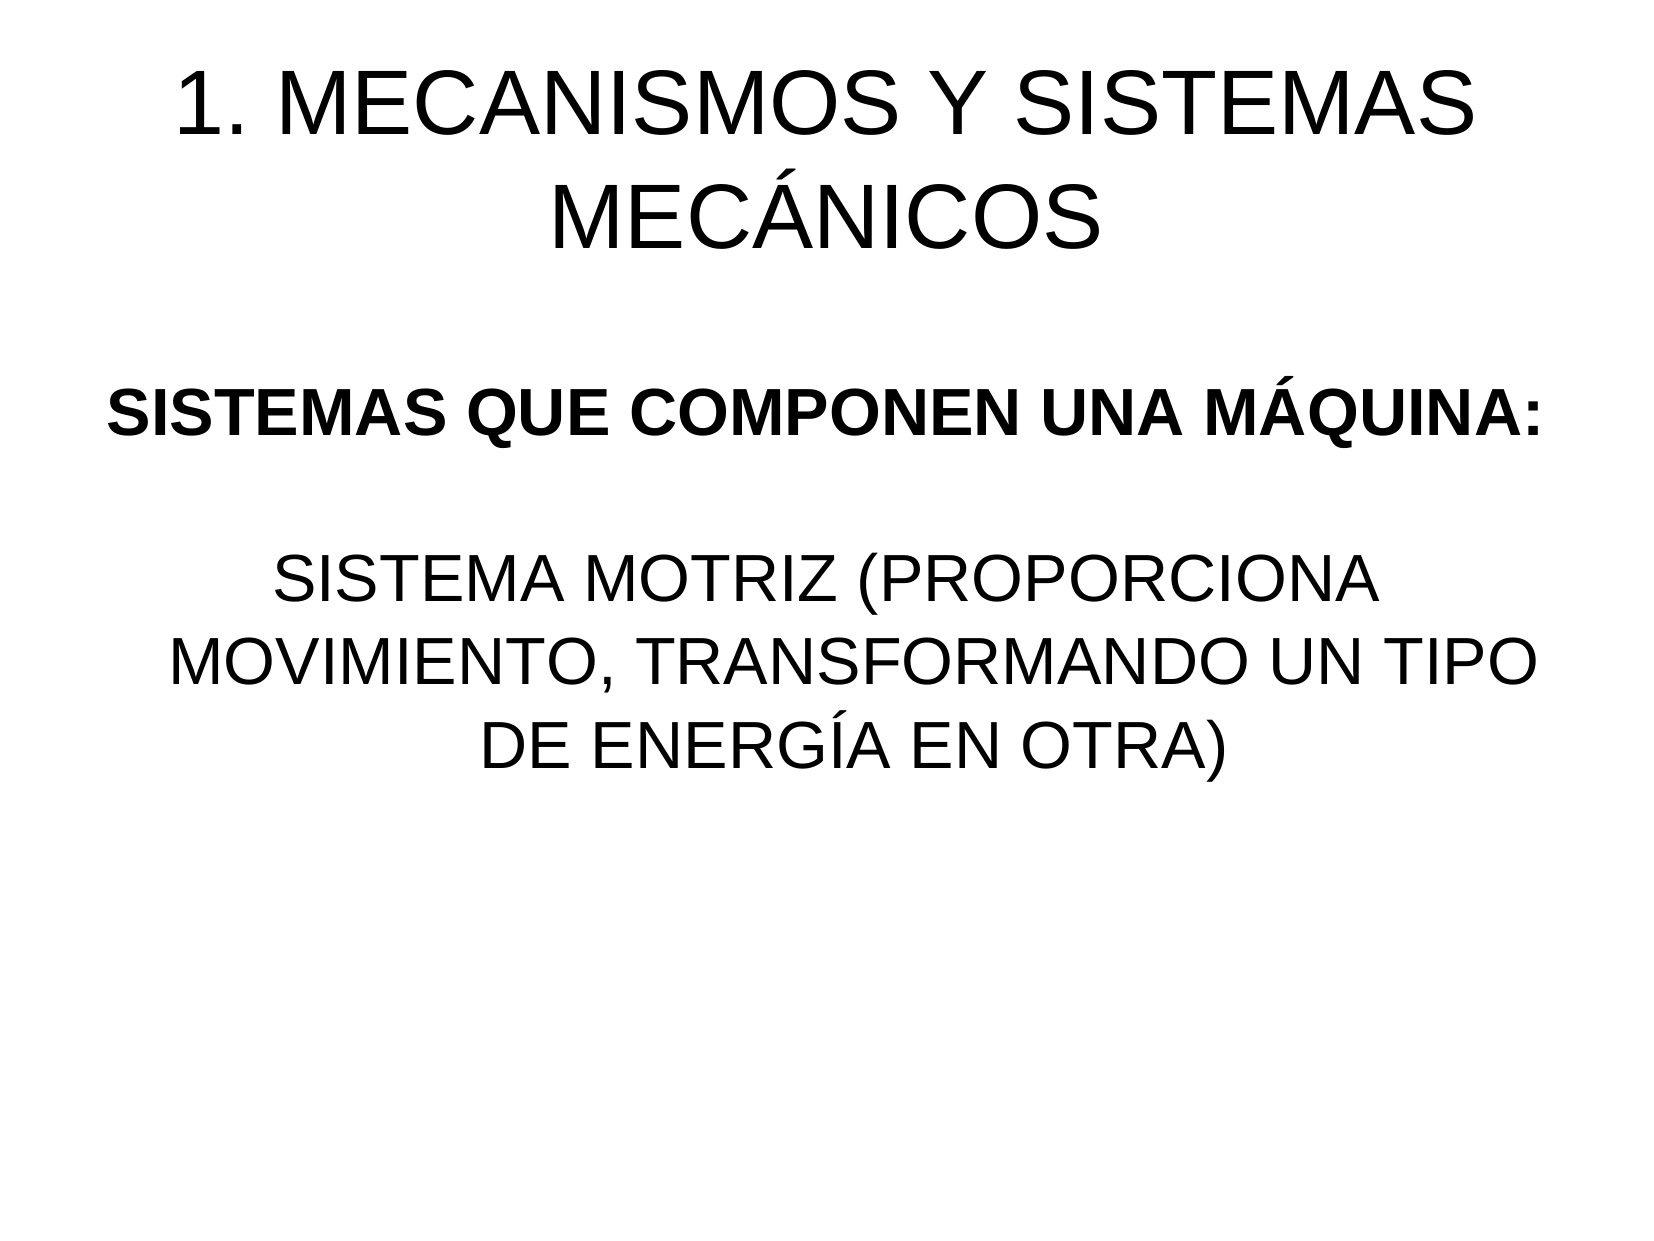

# 1. MECANISMOS Y SISTEMAS MECÁNICOS
SISTEMAS QUE COMPONEN UNA MÁQUINA:
SISTEMA MOTRIZ (PROPORCIONA MOVIMIENTO, TRANSFORMANDO UN TIPO DE ENERGÍA EN OTRA)